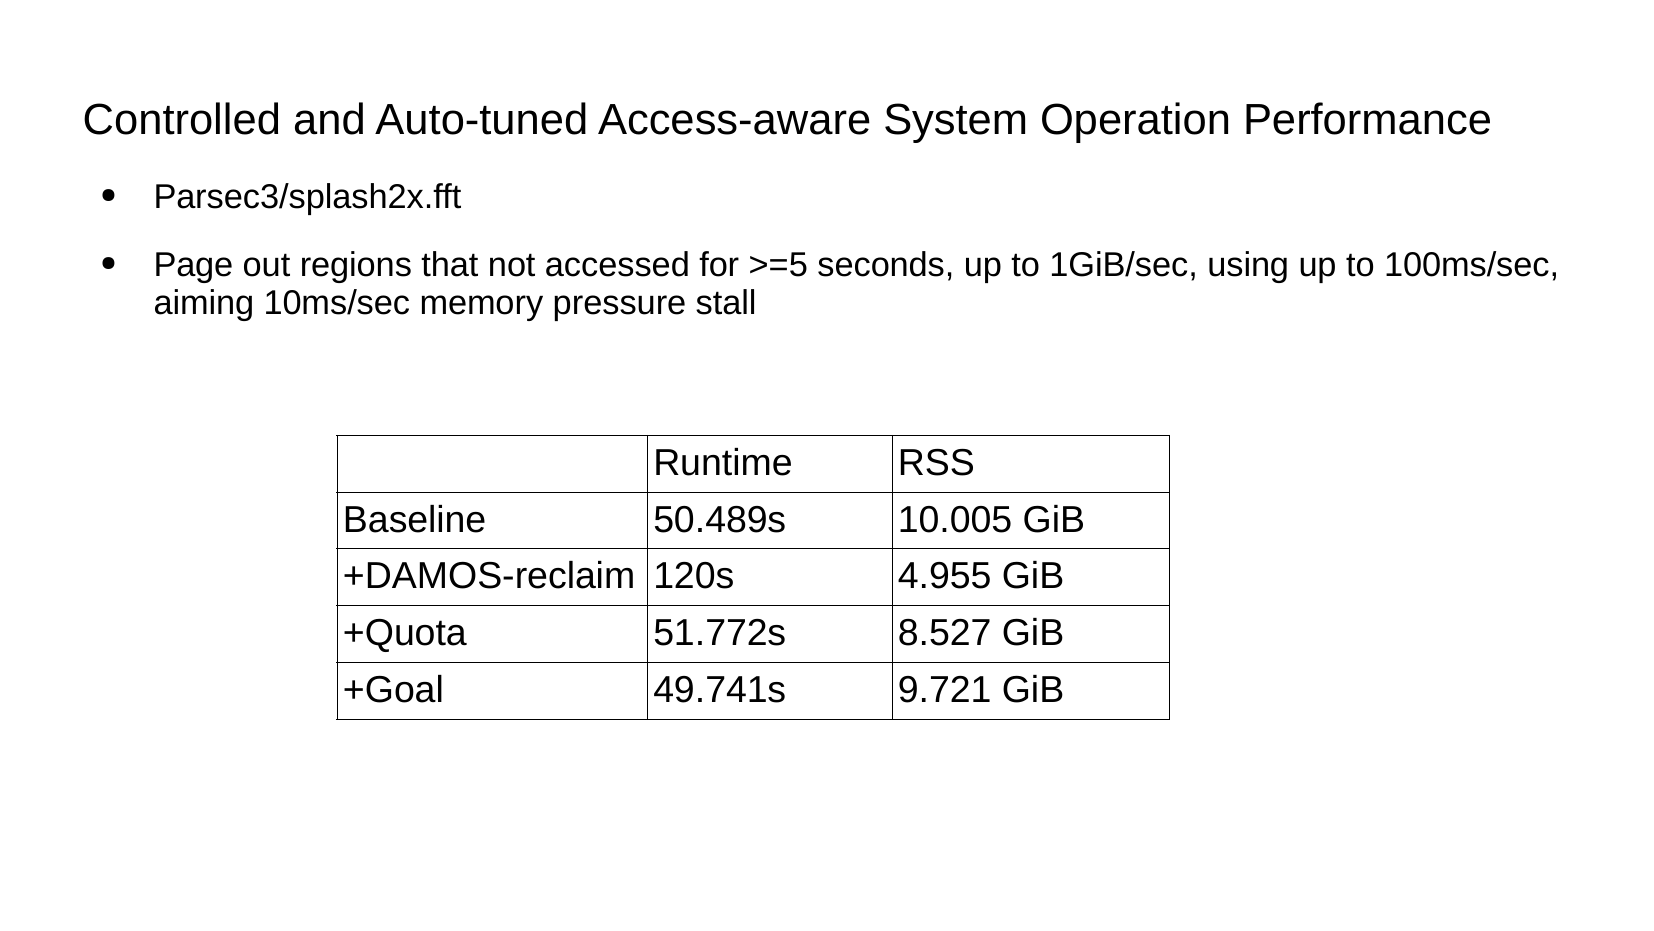

# Controlled and Auto-tuned Access-aware System Operation Performance
Parsec3/splash2x.fft
Page out regions that not accessed for >=5 seconds, up to 1GiB/sec, using up to 100ms/sec, aiming 10ms/sec memory pressure stall
| | Runtime | RSS |
| --- | --- | --- |
| Baseline | 50.489s | 10.005 GiB |
| +DAMOS-reclaim | 120s | 4.955 GiB |
| +Quota | 51.772s | 8.527 GiB |
| +Goal | 49.741s | 9.721 GiB |